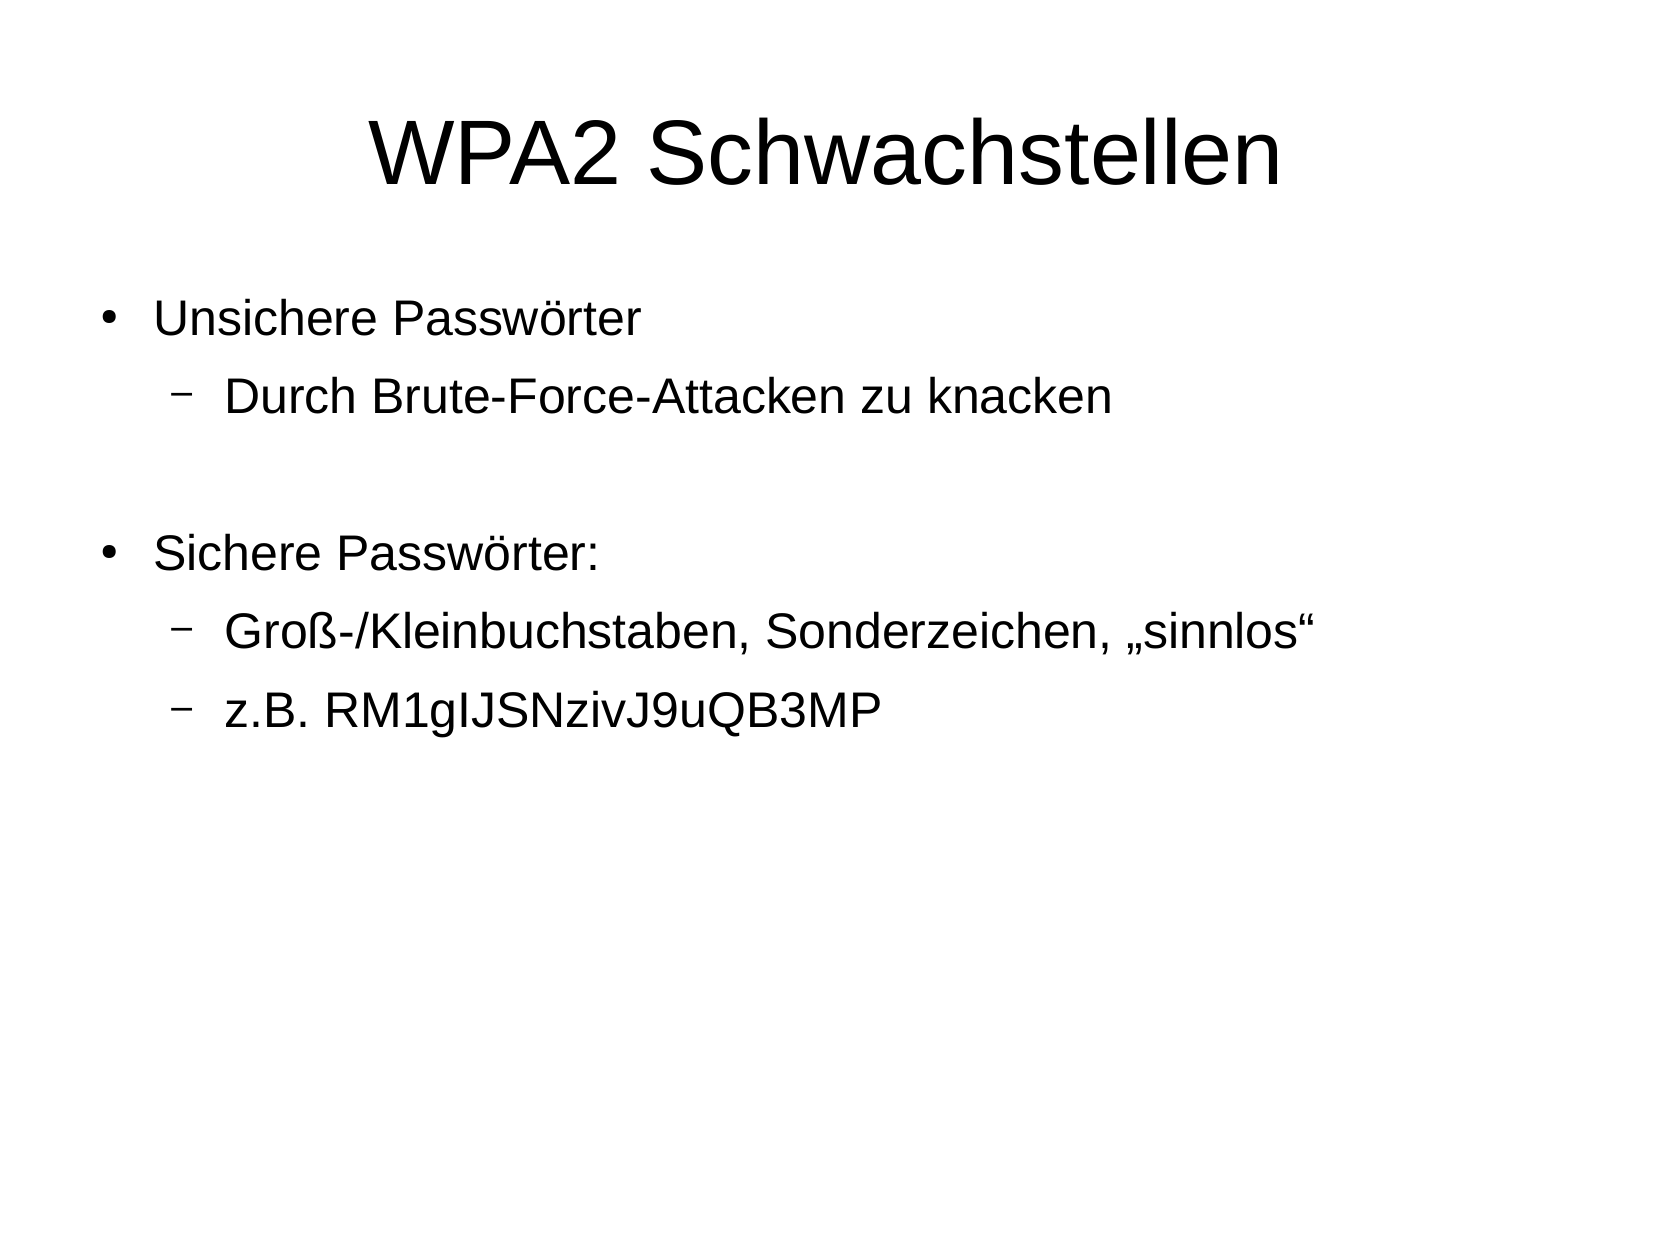

# WPA2 Schwachstellen
Unsichere Passwörter
Durch Brute-Force-Attacken zu knacken
Sichere Passwörter:
Groß-/Kleinbuchstaben, Sonderzeichen, „sinnlos“
z.B. RM1gIJSNzivJ9uQB3MP